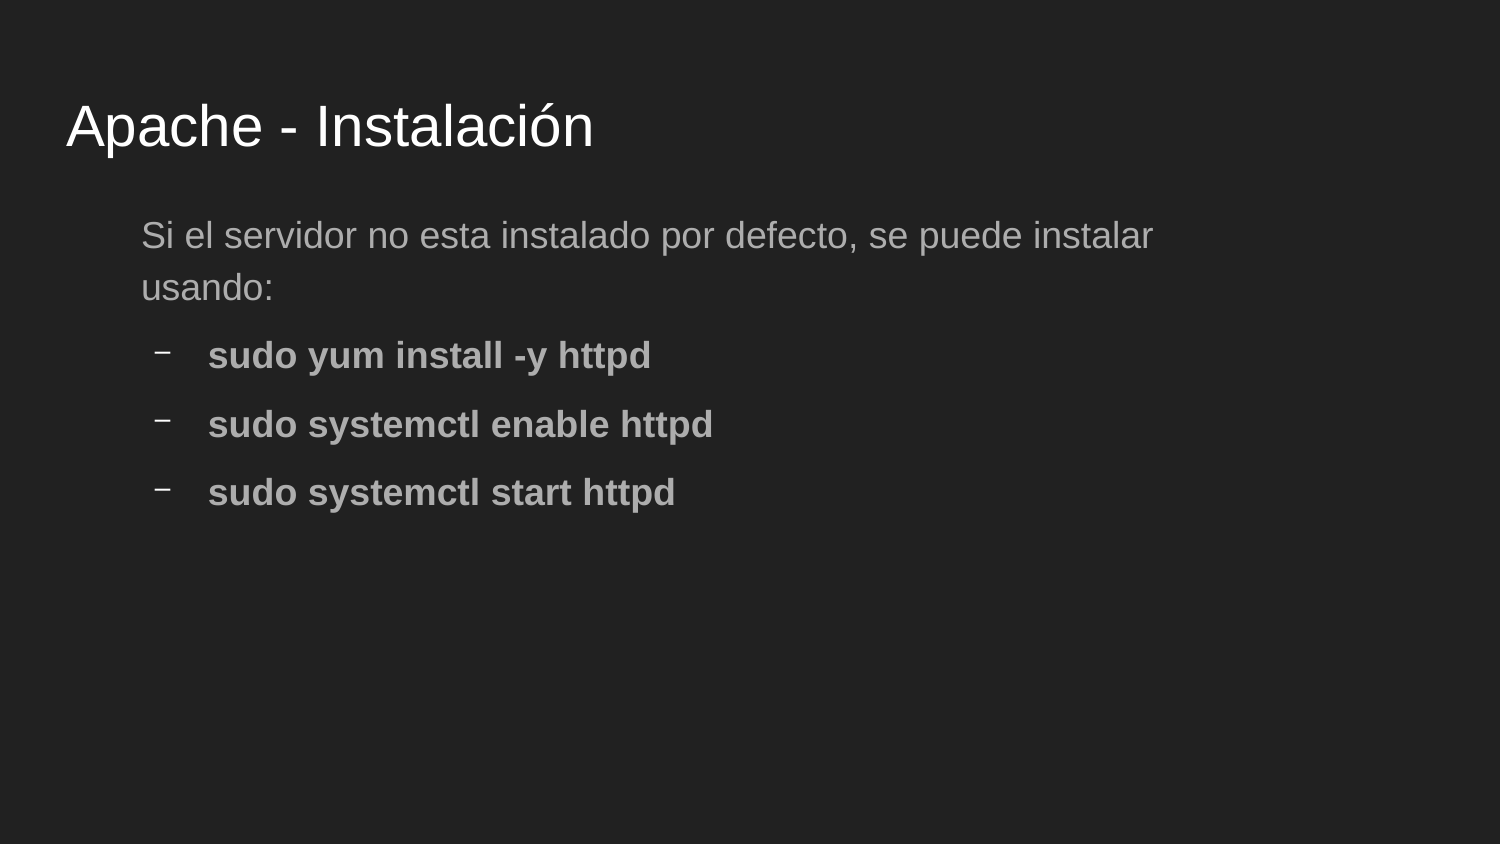

# Apache - Instalación
Si el servidor no esta instalado por defecto, se puede instalar usando:
sudo yum install -y httpd
sudo systemctl enable httpd
sudo systemctl start httpd